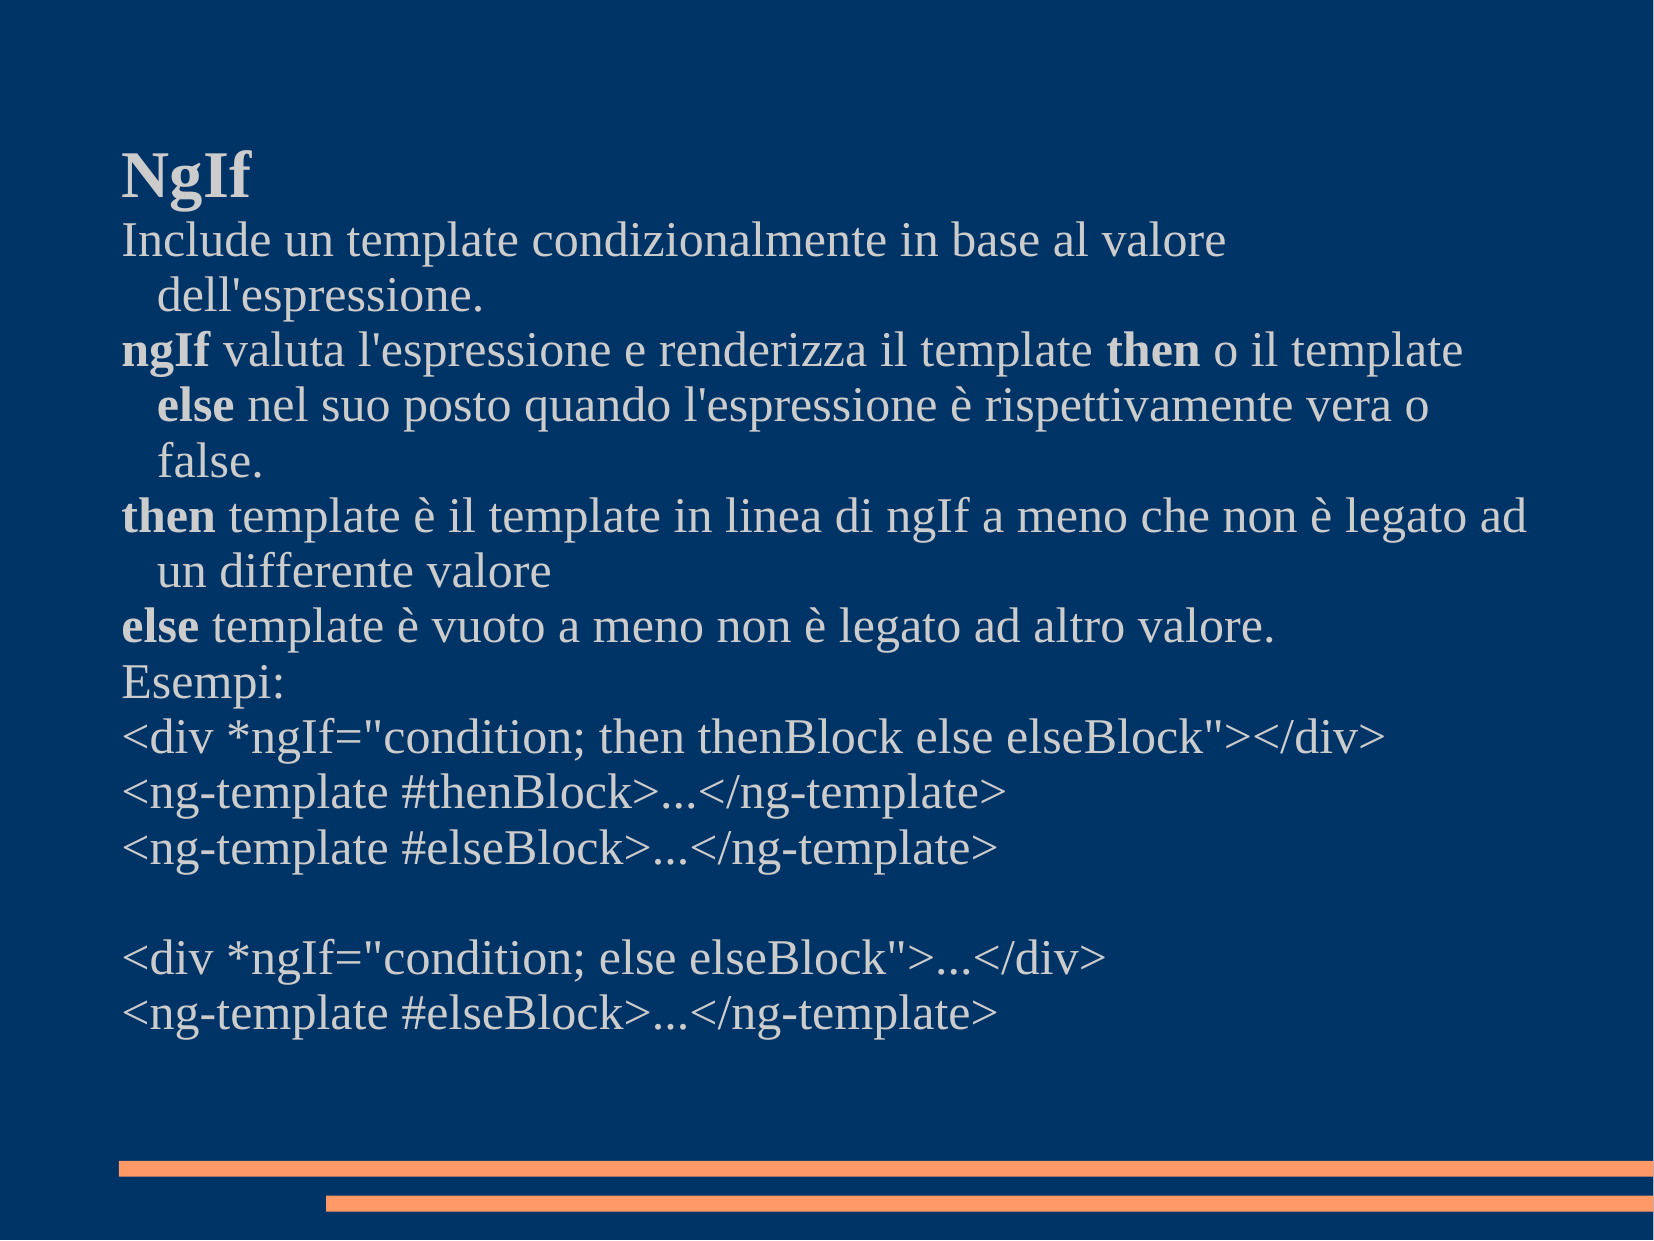

# NgIf
Include un template condizionalmente in base al valore dell'espressione.
ngIf valuta l'espressione e renderizza il template then o il template else nel suo posto quando l'espressione è rispettivamente vera o false.
then template è il template in linea di ngIf a meno che non è legato ad un differente valore
else template è vuoto a meno non è legato ad altro valore.
Esempi:
<div *ngIf="condition; then thenBlock else elseBlock"></div>
<ng-template #thenBlock>...</ng-template>
<ng-template #elseBlock>...</ng-template>
<div *ngIf="condition; else elseBlock">...</div>
<ng-template #elseBlock>...</ng-template>